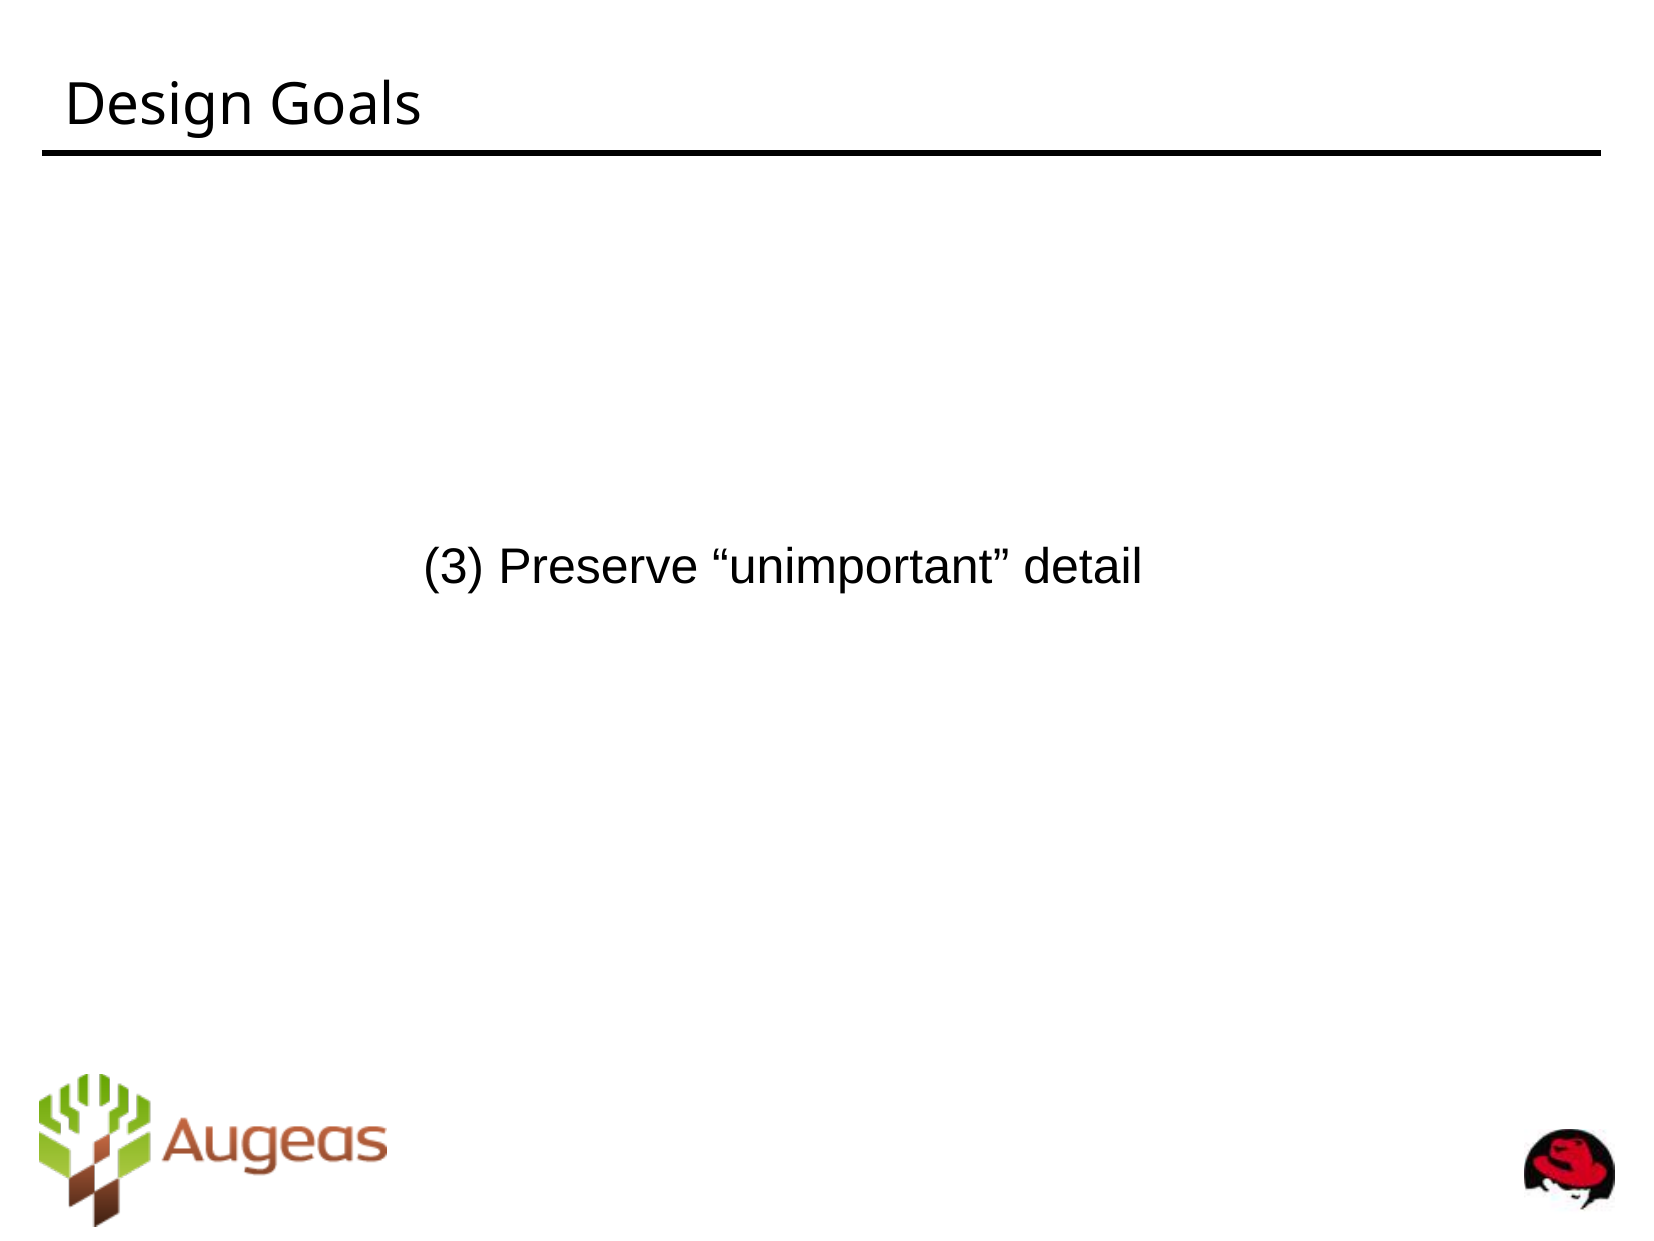

# Design Goals
(3) Preserve “unimportant” detail